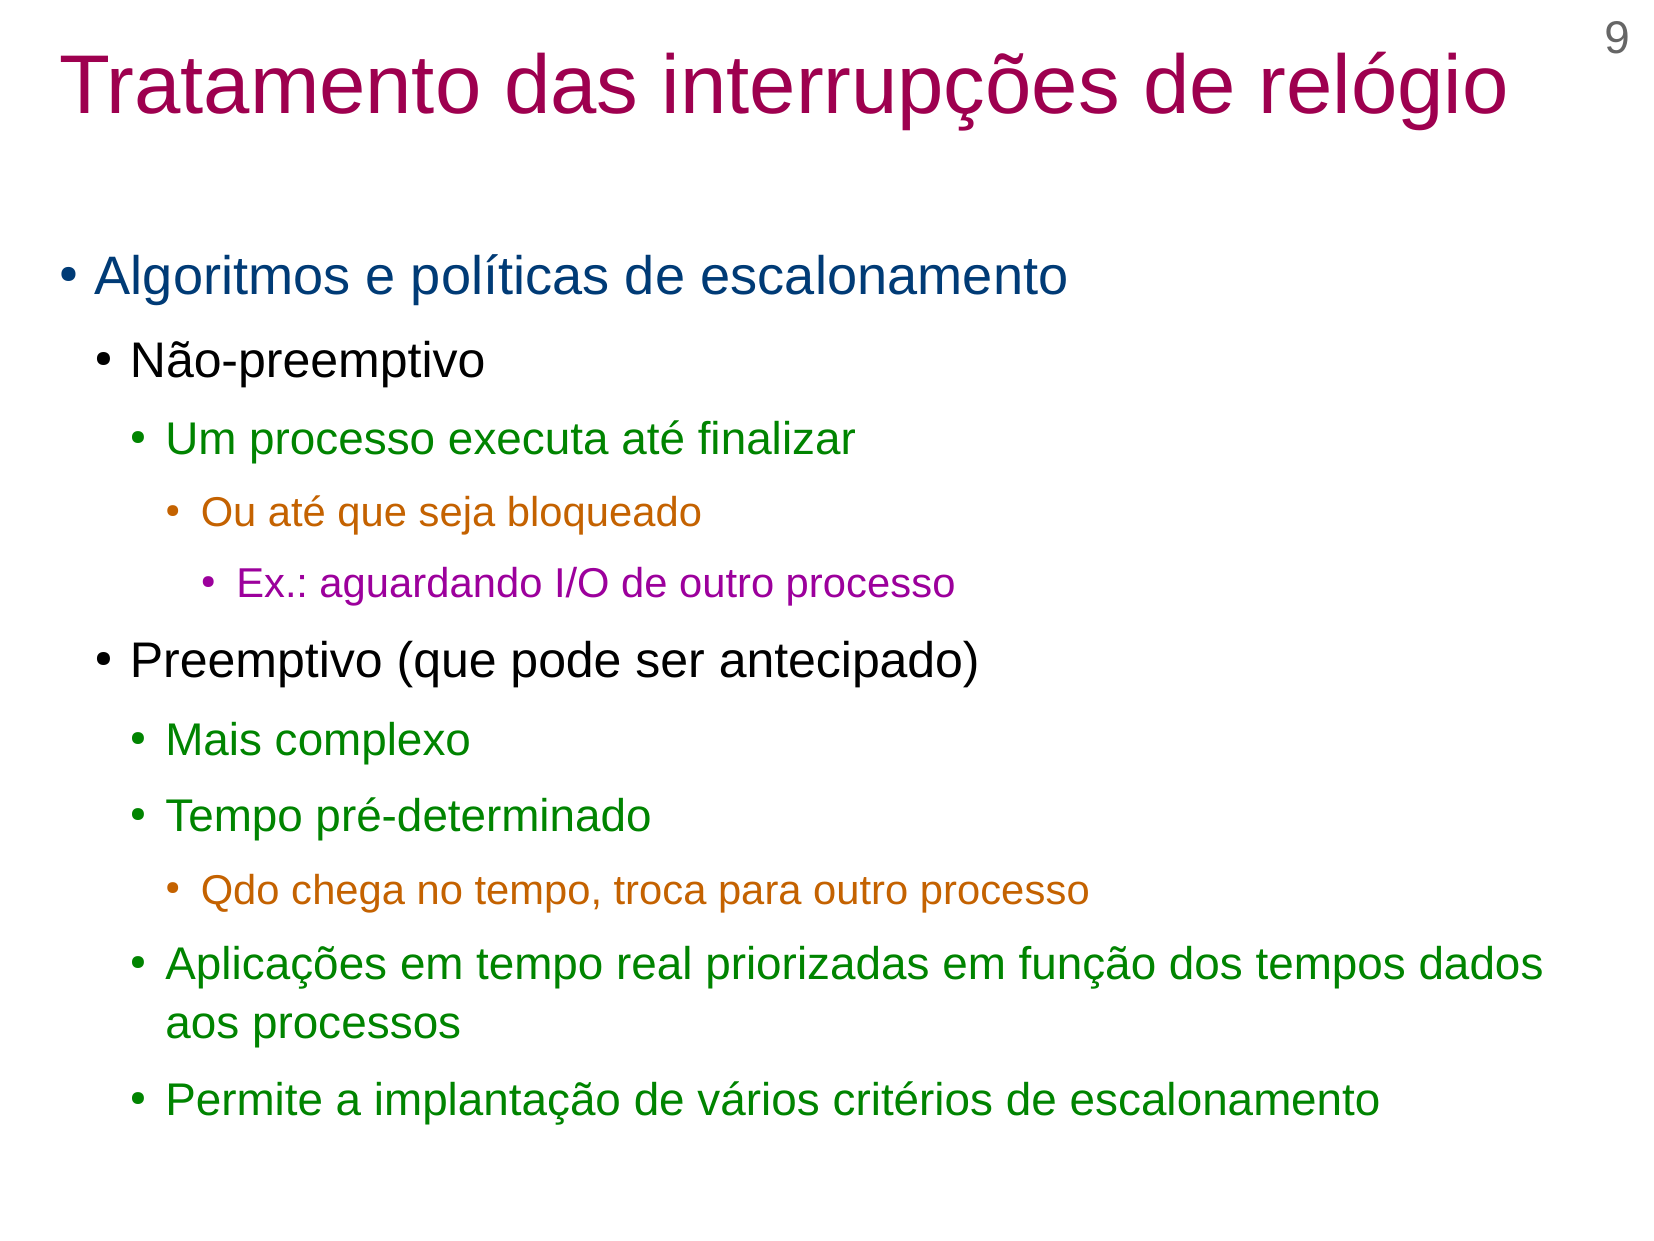

9
# Tratamento das interrupções de relógio
Algoritmos e políticas de escalonamento
Não-preemptivo
Um processo executa até finalizar
Ou até que seja bloqueado
Ex.: aguardando I/O de outro processo
Preemptivo (que pode ser antecipado)
Mais complexo
Tempo pré-determinado
Qdo chega no tempo, troca para outro processo
Aplicações em tempo real priorizadas em função dos tempos dados aos processos
Permite a implantação de vários critérios de escalonamento